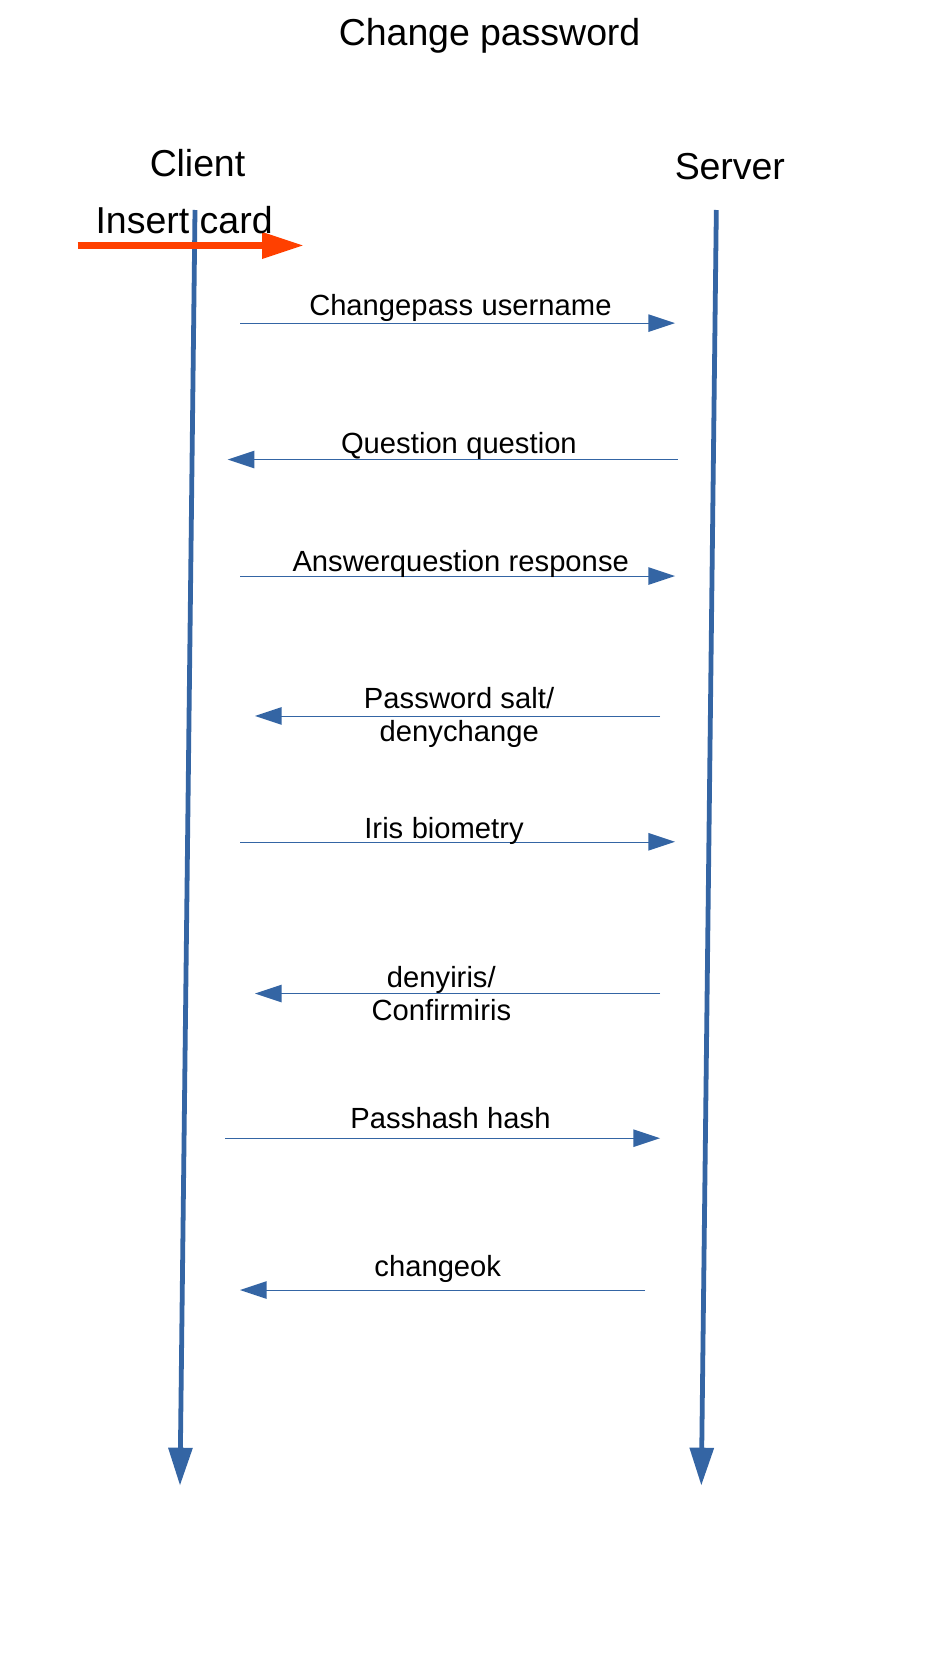

Change password
Client
Server
Insert card
Changepass username
Question question
Answerquestion response
Password salt/
denychange
Iris biometry
denyiris/
Confirmiris
Passhash hash
changeok